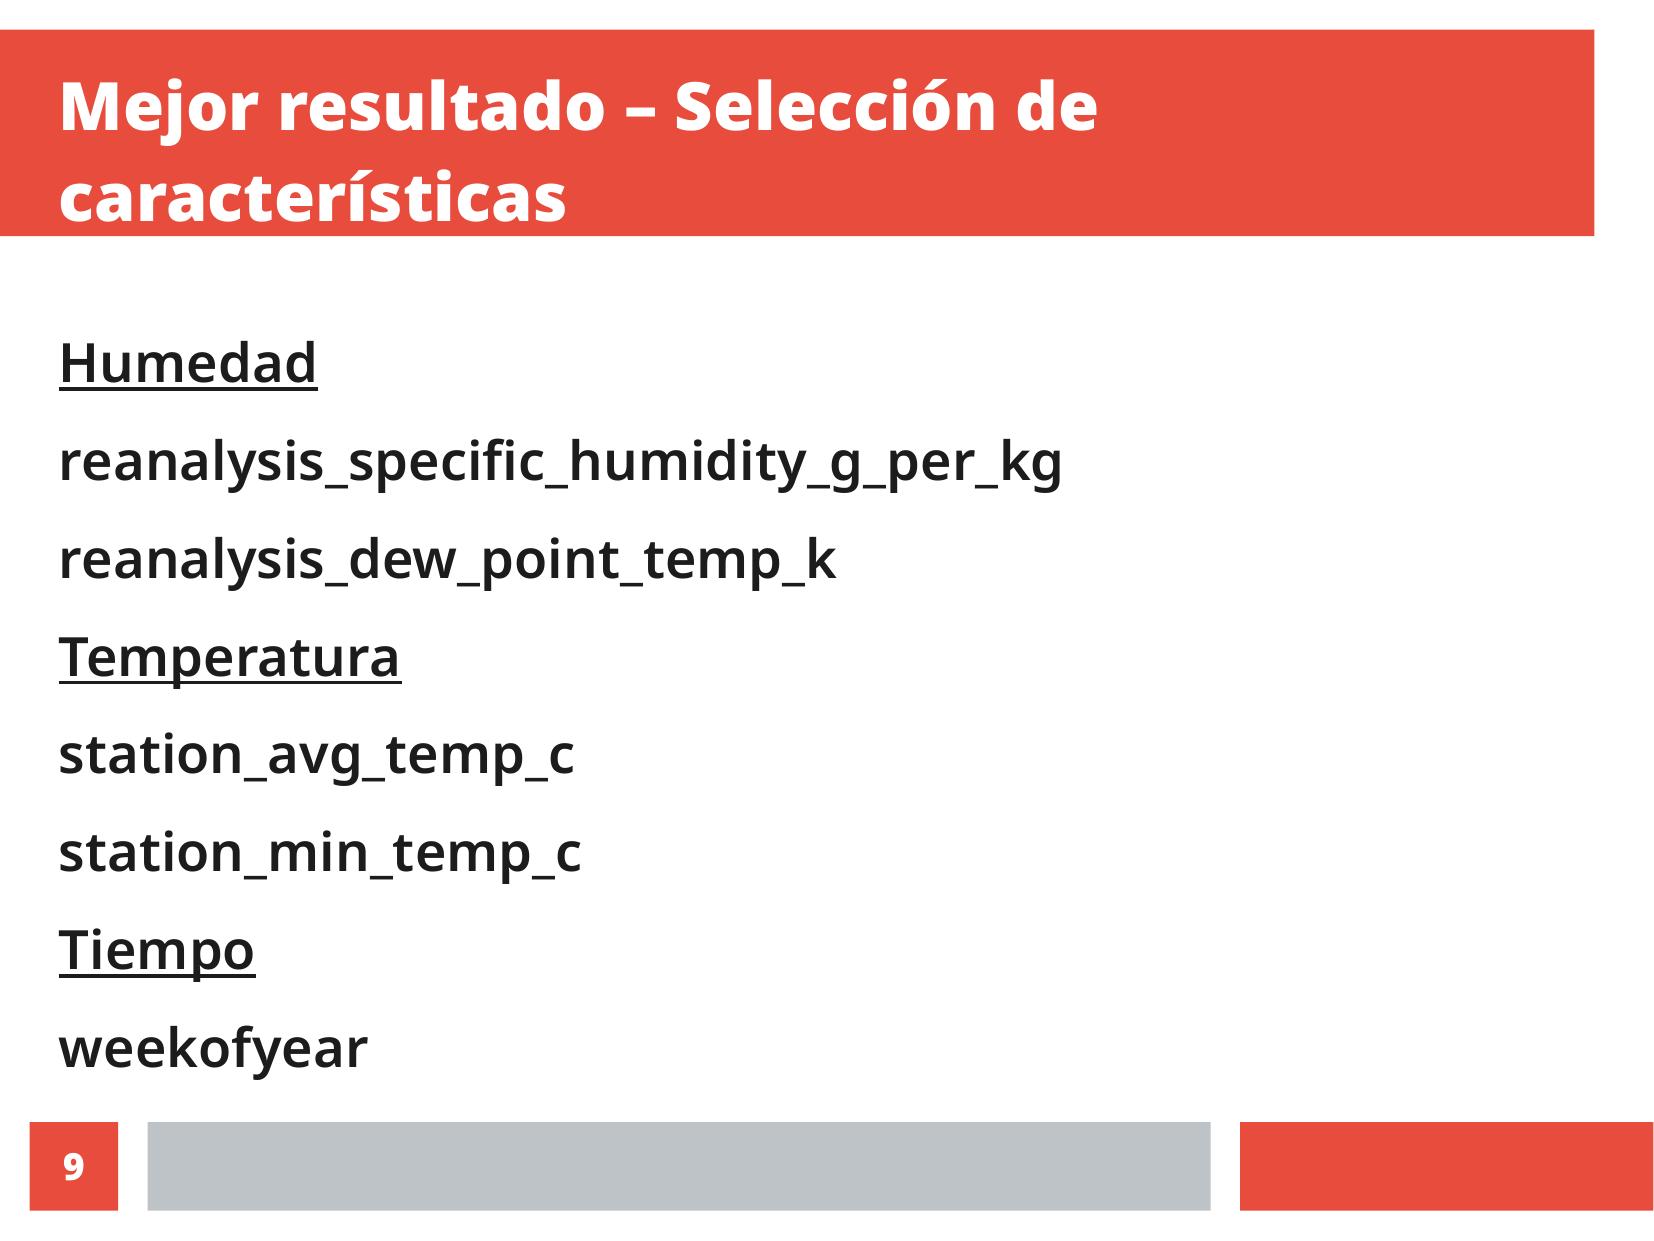

# Mejor resultado – Selección de características
Humedad
reanalysis_specific_humidity_g_per_kg
reanalysis_dew_point_temp_k
Temperatura
station_avg_temp_c
station_min_temp_c
Tiempo
weekofyear
9